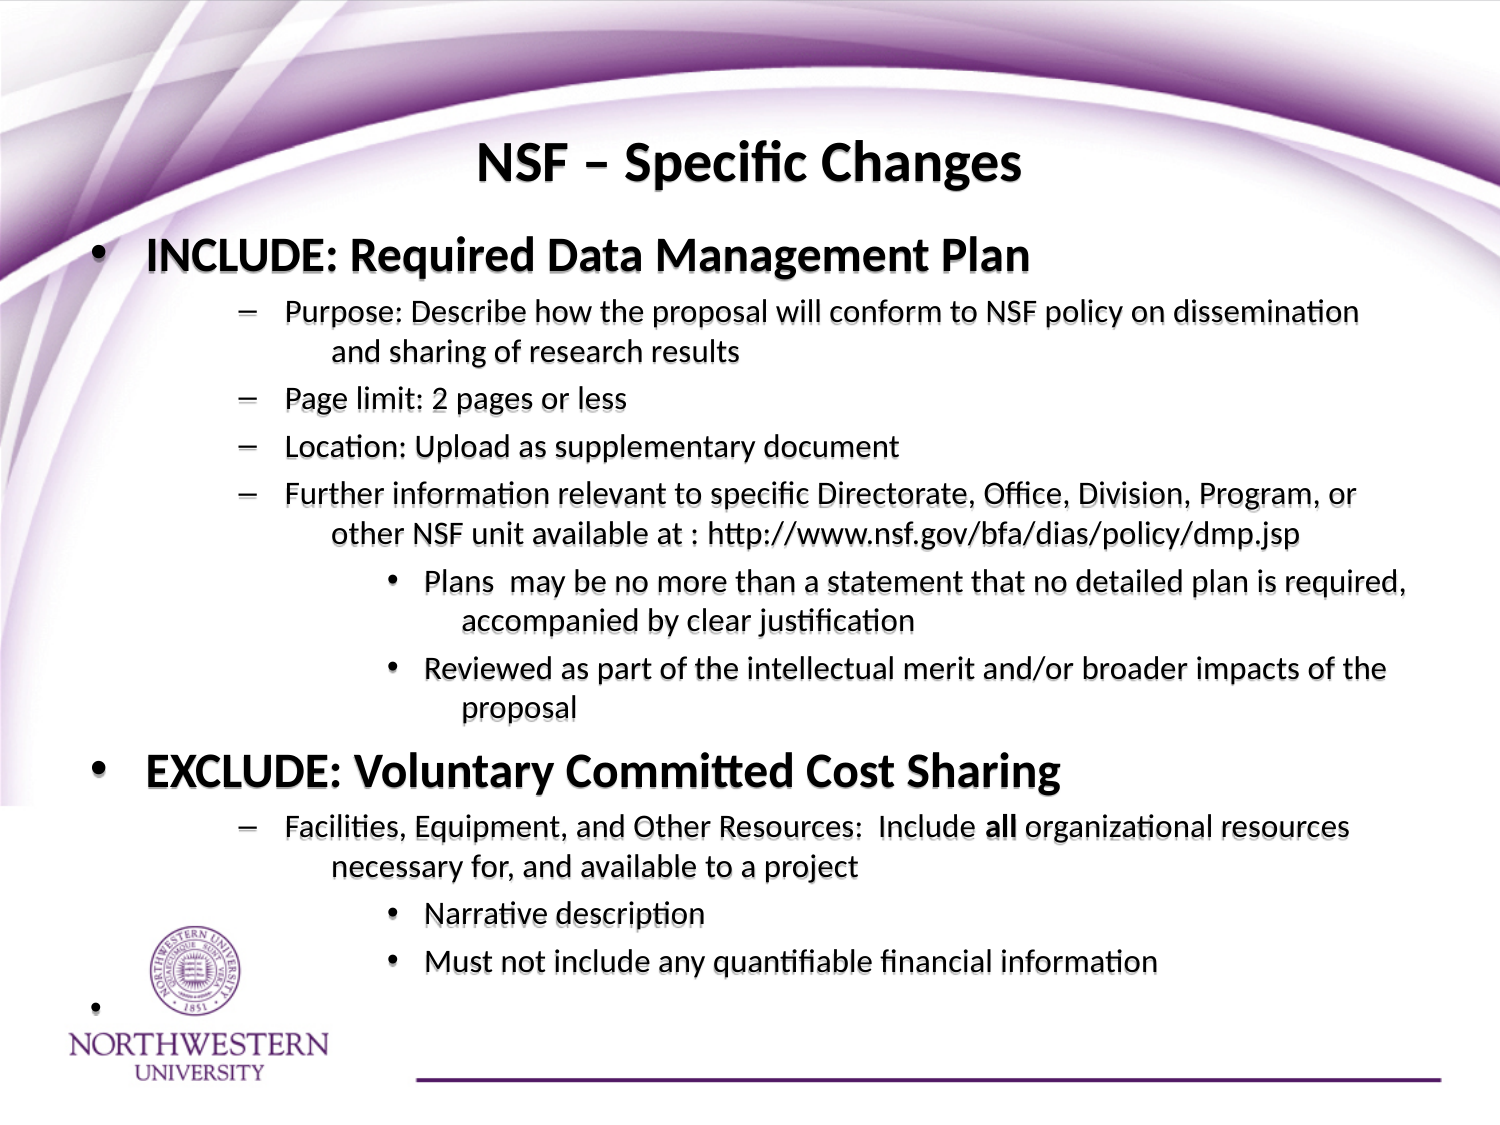

# NSF – Specific Changes
INCLUDE: Required Data Management Plan
Purpose: Describe how the proposal will conform to NSF policy on dissemination and sharing of research results
Page limit: 2 pages or less
Location: Upload as supplementary document
Further information relevant to specific Directorate, Office, Division, Program, or other NSF unit available at : http://www.nsf.gov/bfa/dias/policy/dmp.jsp
Plans may be no more than a statement that no detailed plan is required, accompanied by clear justification
Reviewed as part of the intellectual merit and/or broader impacts of the proposal
EXCLUDE: Voluntary Committed Cost Sharing
Facilities, Equipment, and Other Resources: Include all organizational resources necessary for, and available to a project
Narrative description
Must not include any quantifiable financial information